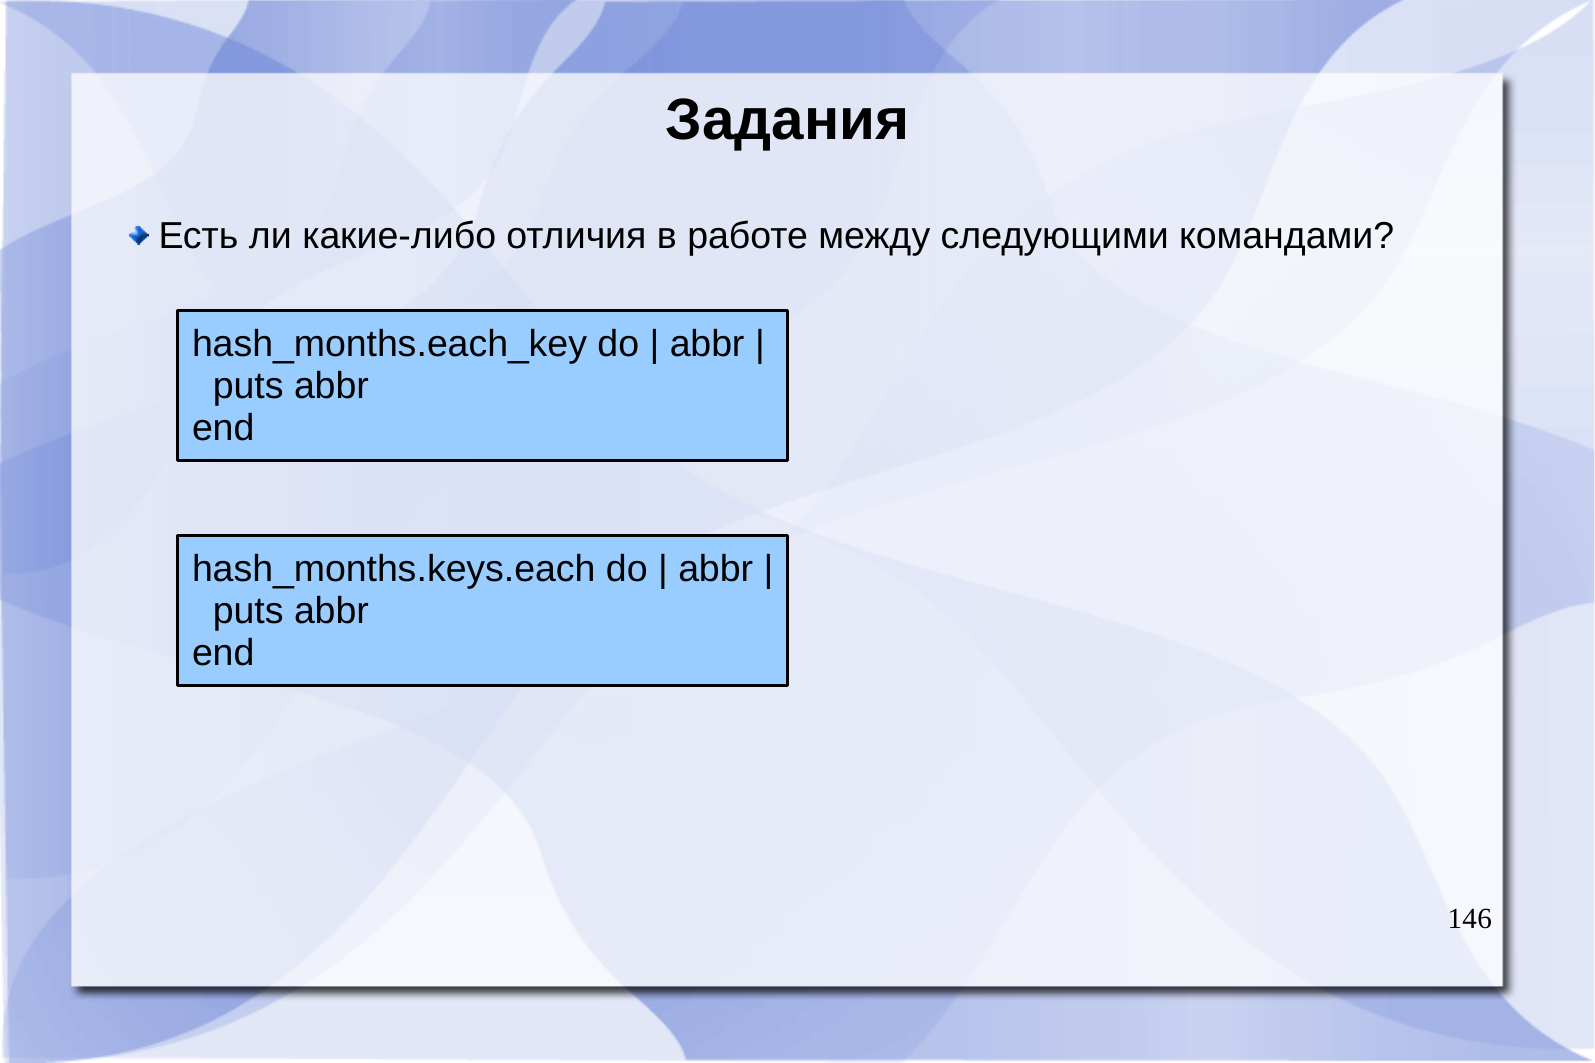

# Задания
 Есть ли какие-либо отличия в работе между следующими командами?
hash_months.each_key do | abbr |
 puts abbr
end
hash_months.keys.each do | abbr |
 puts abbr
end
146